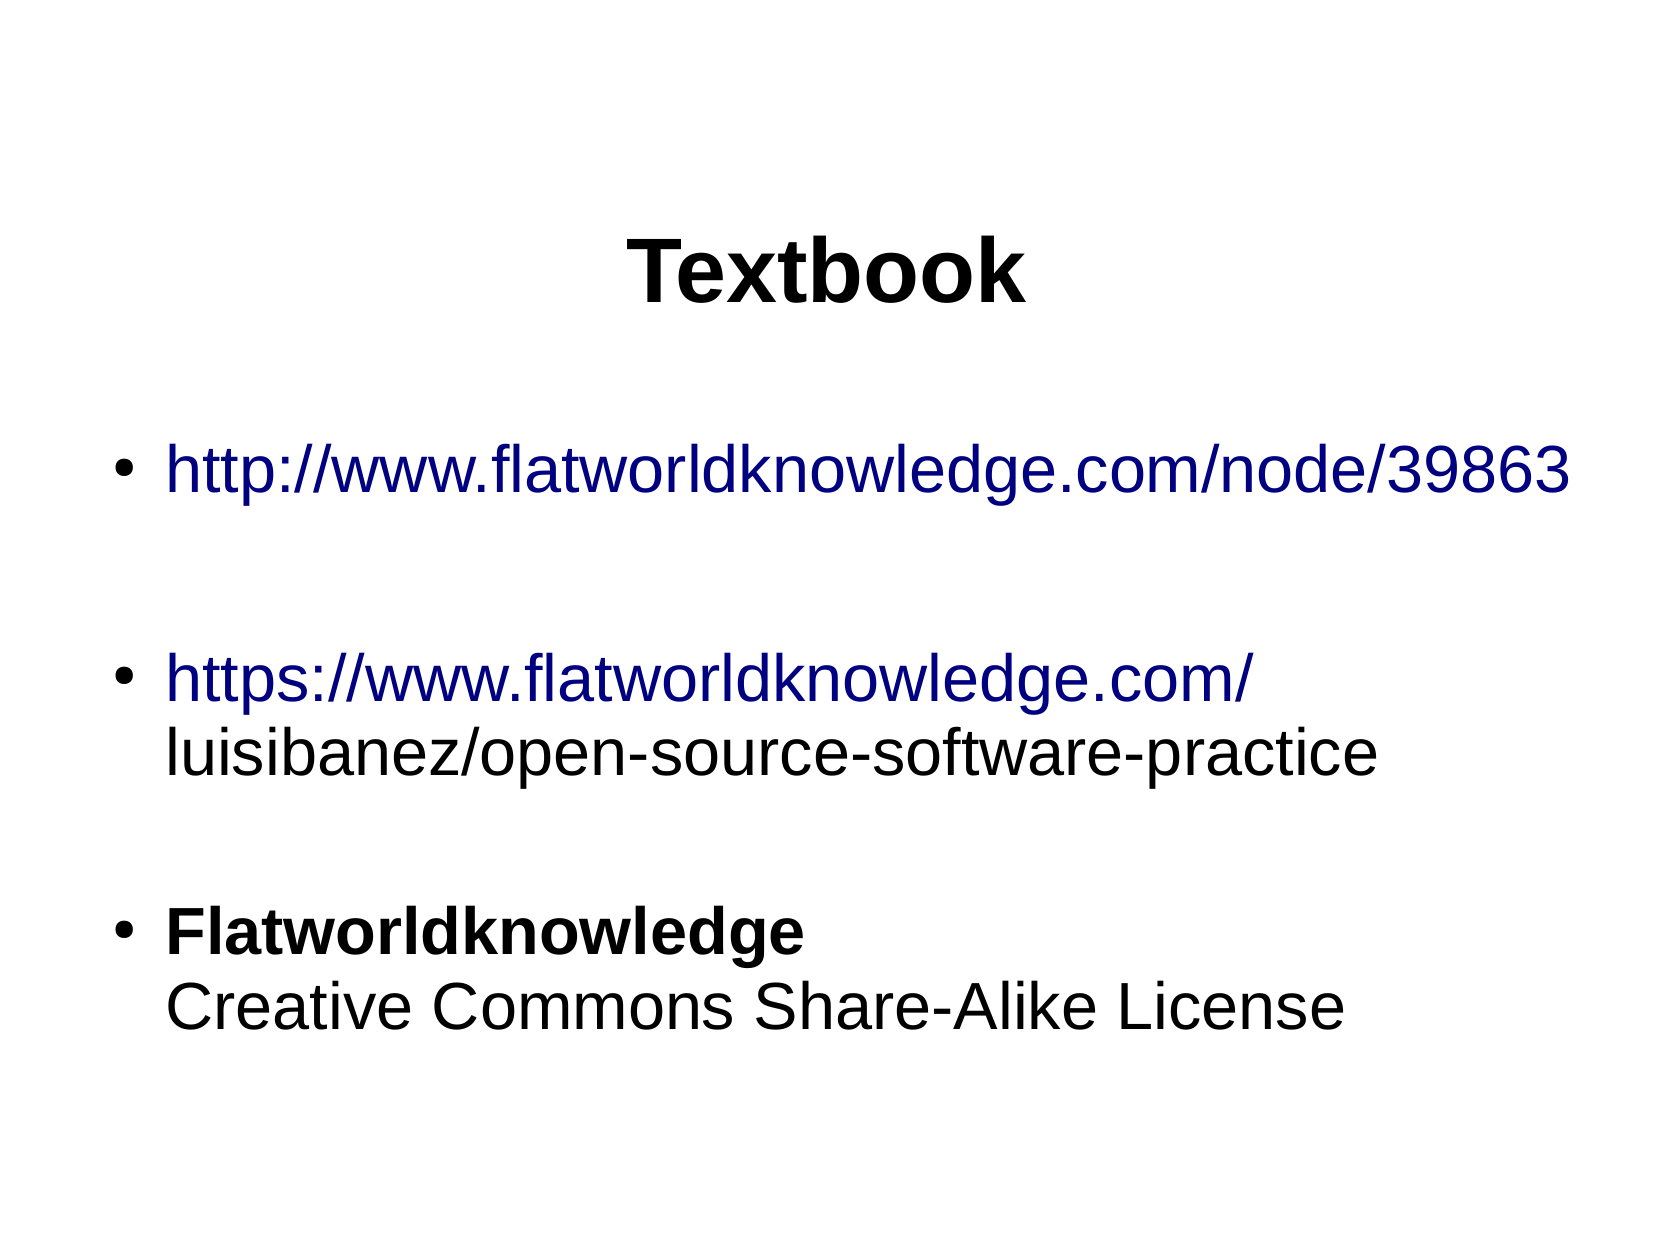

# Textbook
http://www.flatworldknowledge.com/node/39863
https://www.flatworldknowledge.com/
luisibanez/open-source-software-practice
Flatworldknowledge
Creative Commons Share-Alike License